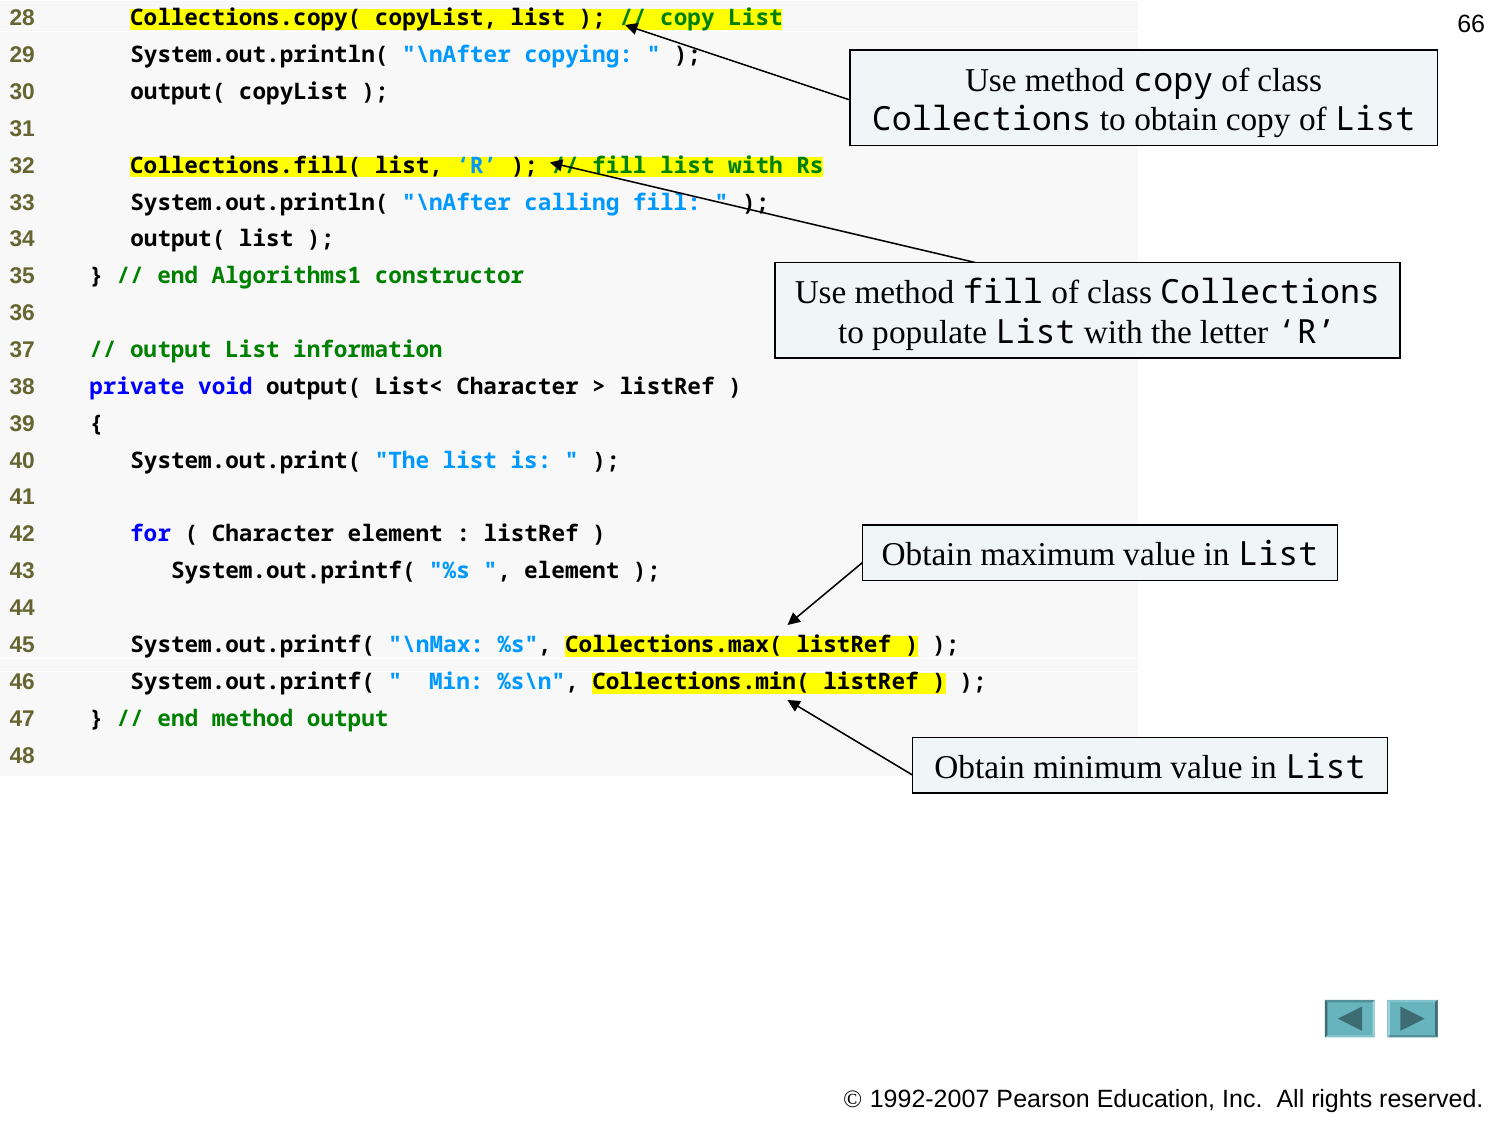

#
Use method copy of class Collections to obtain copy of List
Use method fill of class Collections to populate List with the letter ‘R’
Obtain maximum value in List
Obtain minimum value in List